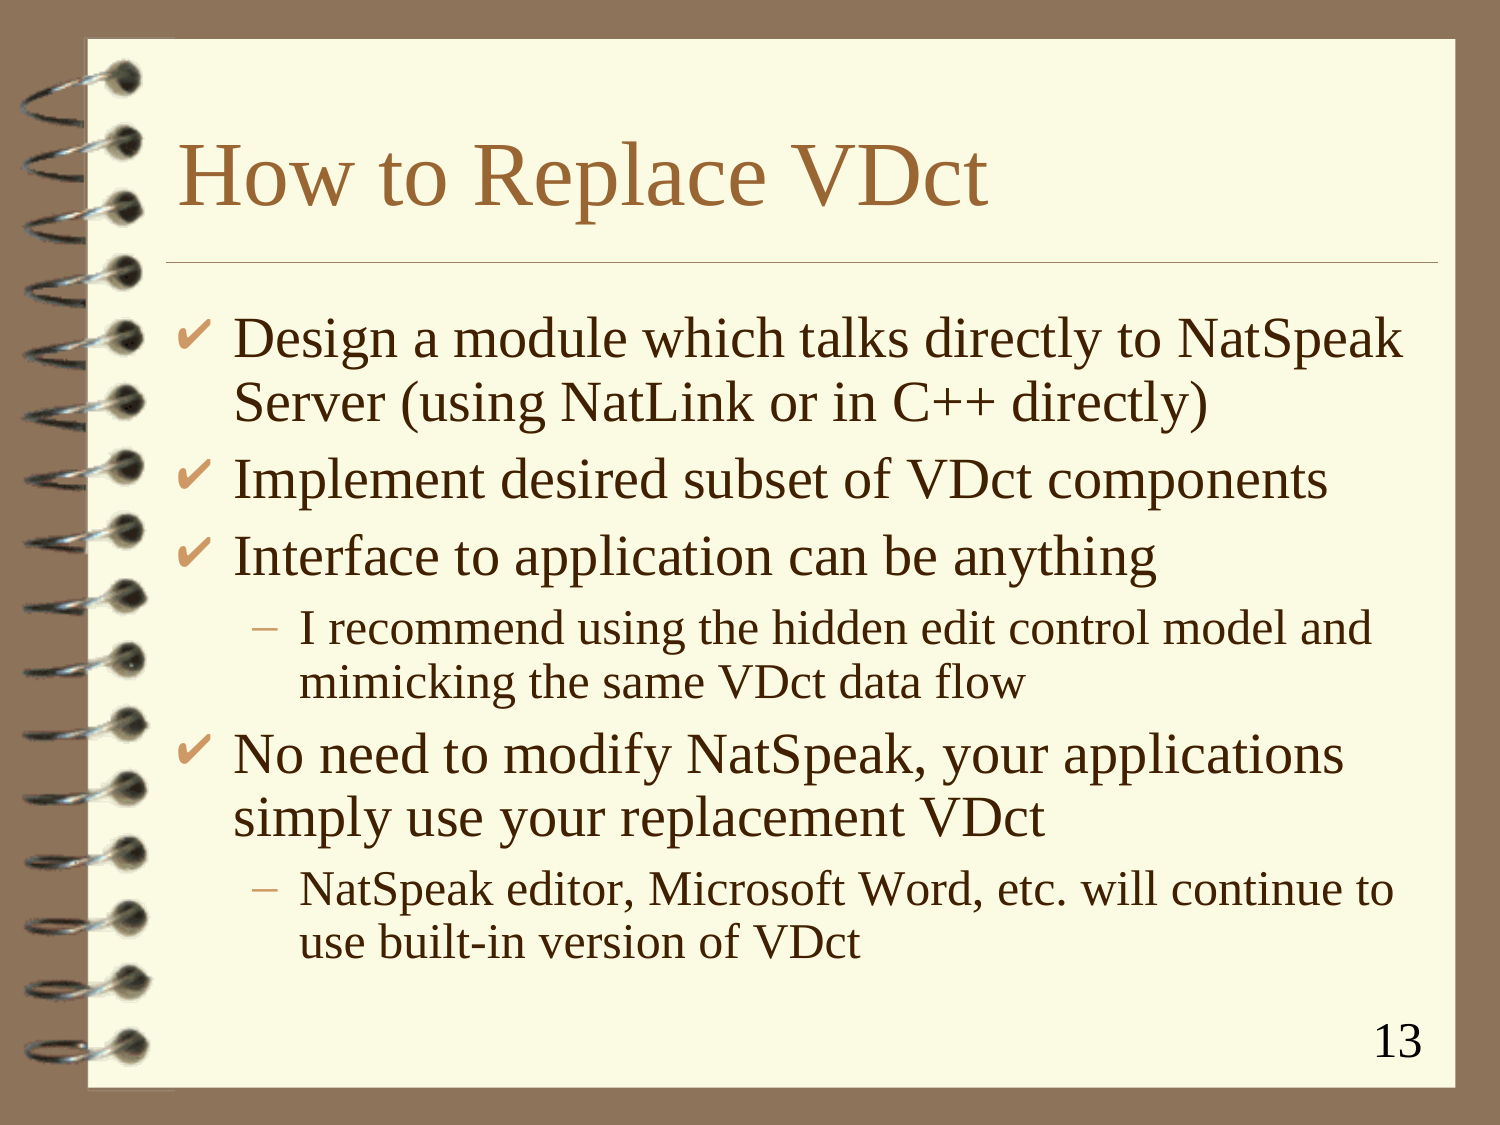

# How to Replace VDct
Design a module which talks directly to NatSpeak Server (using NatLink or in C++ directly)
Implement desired subset of VDct components
Interface to application can be anything
I recommend using the hidden edit control model and mimicking the same VDct data flow
No need to modify NatSpeak, your applications simply use your replacement VDct
NatSpeak editor, Microsoft Word, etc. will continue to use built-in version of VDct
13